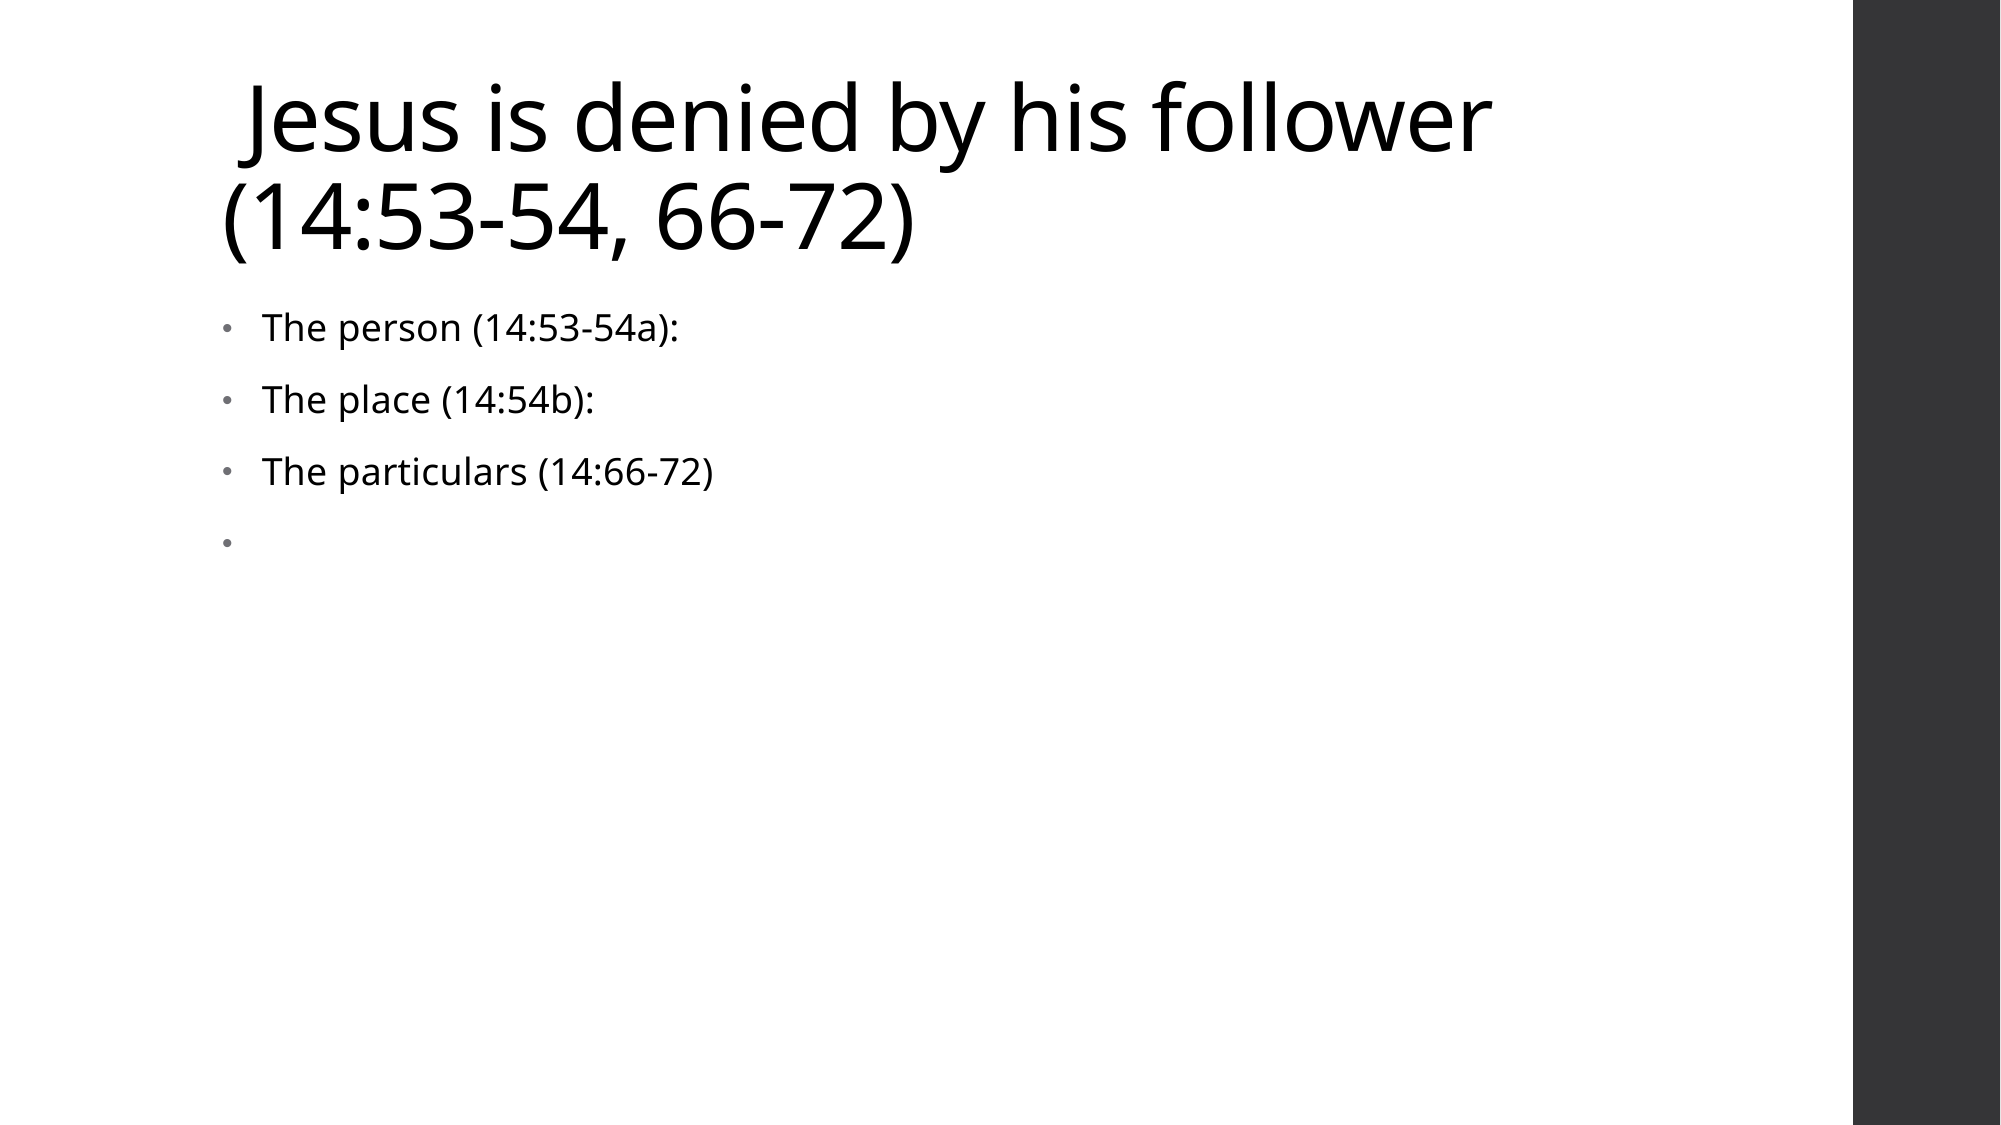

# Jesus is denied by his follower (14:53-54, 66-72)
 The person (14:53-54a):
 The place (14:54b):
 The particulars (14:66-72)